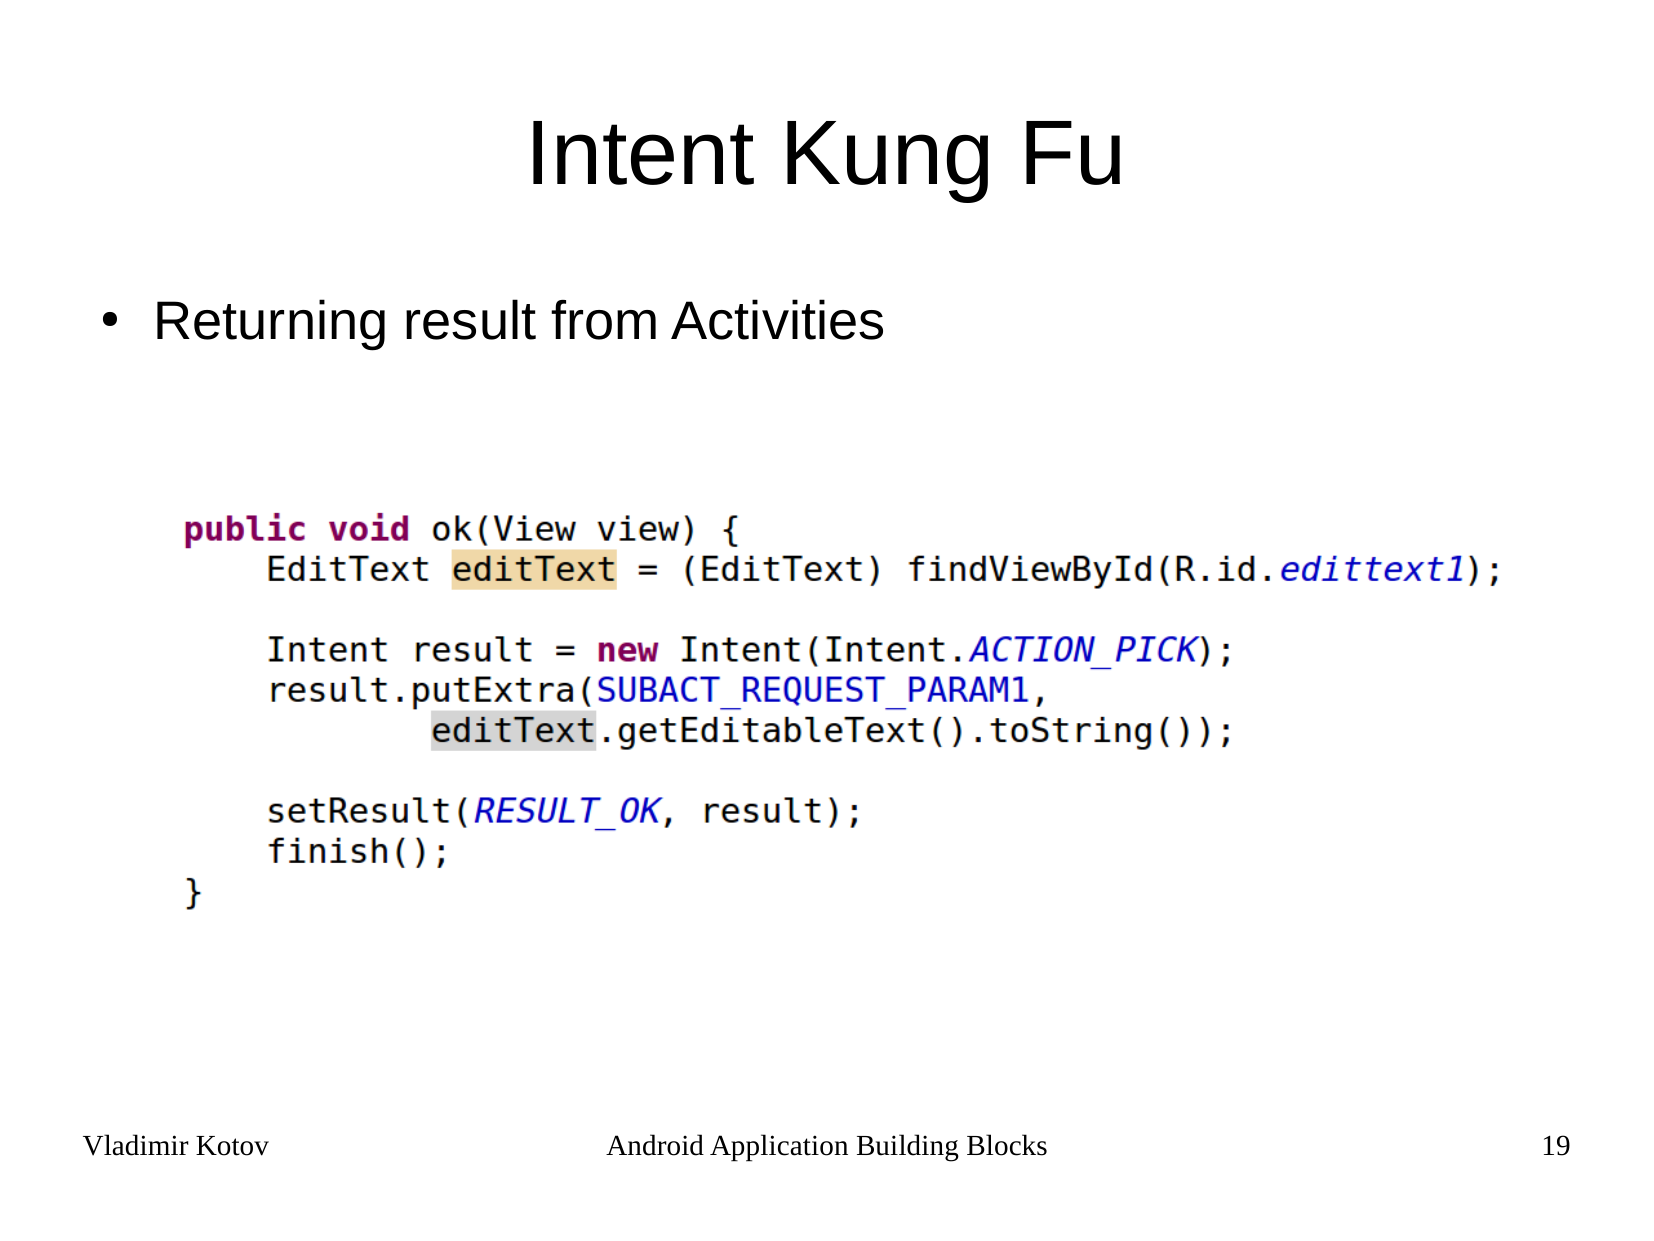

# Intent Kung Fu
Returning result from Activities
Vladimir Kotov
Android Application Building Blocks
19